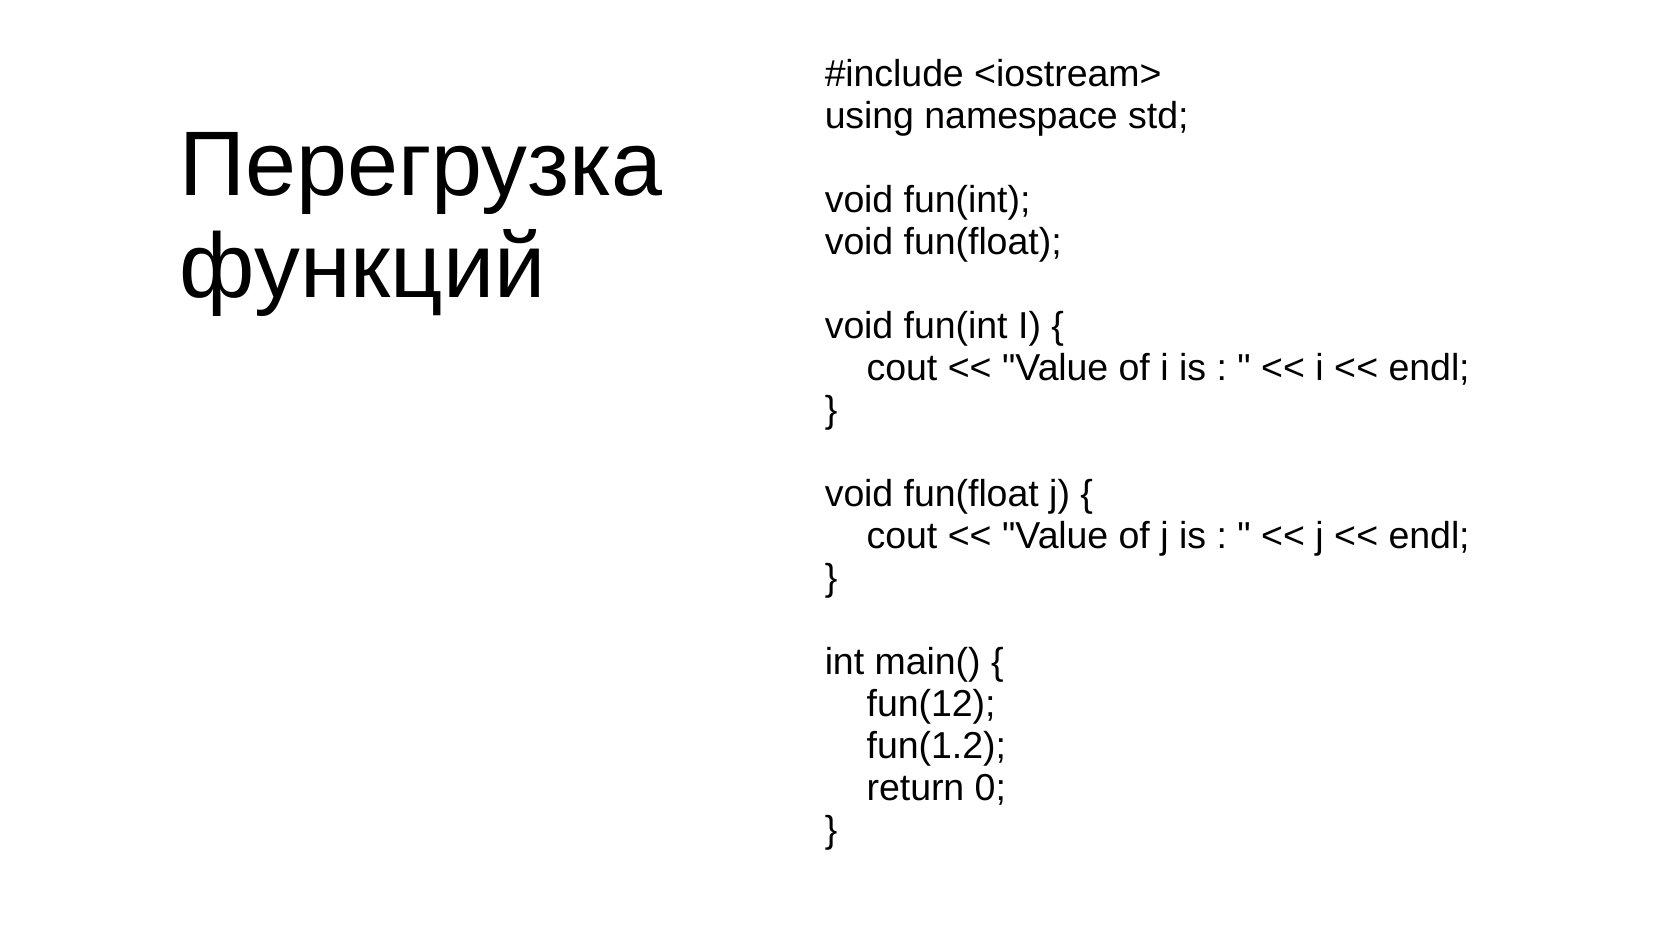

#include <iostream>
using namespace std;
void fun(int);
void fun(float);
void fun(int I) {
 cout << "Value of i is : " << i << endl;
}
void fun(float j) {
 cout << "Value of j is : " << j << endl;
}
int main() {
 fun(12);
 fun(1.2);
 return 0;
}
Перегрузка
функций